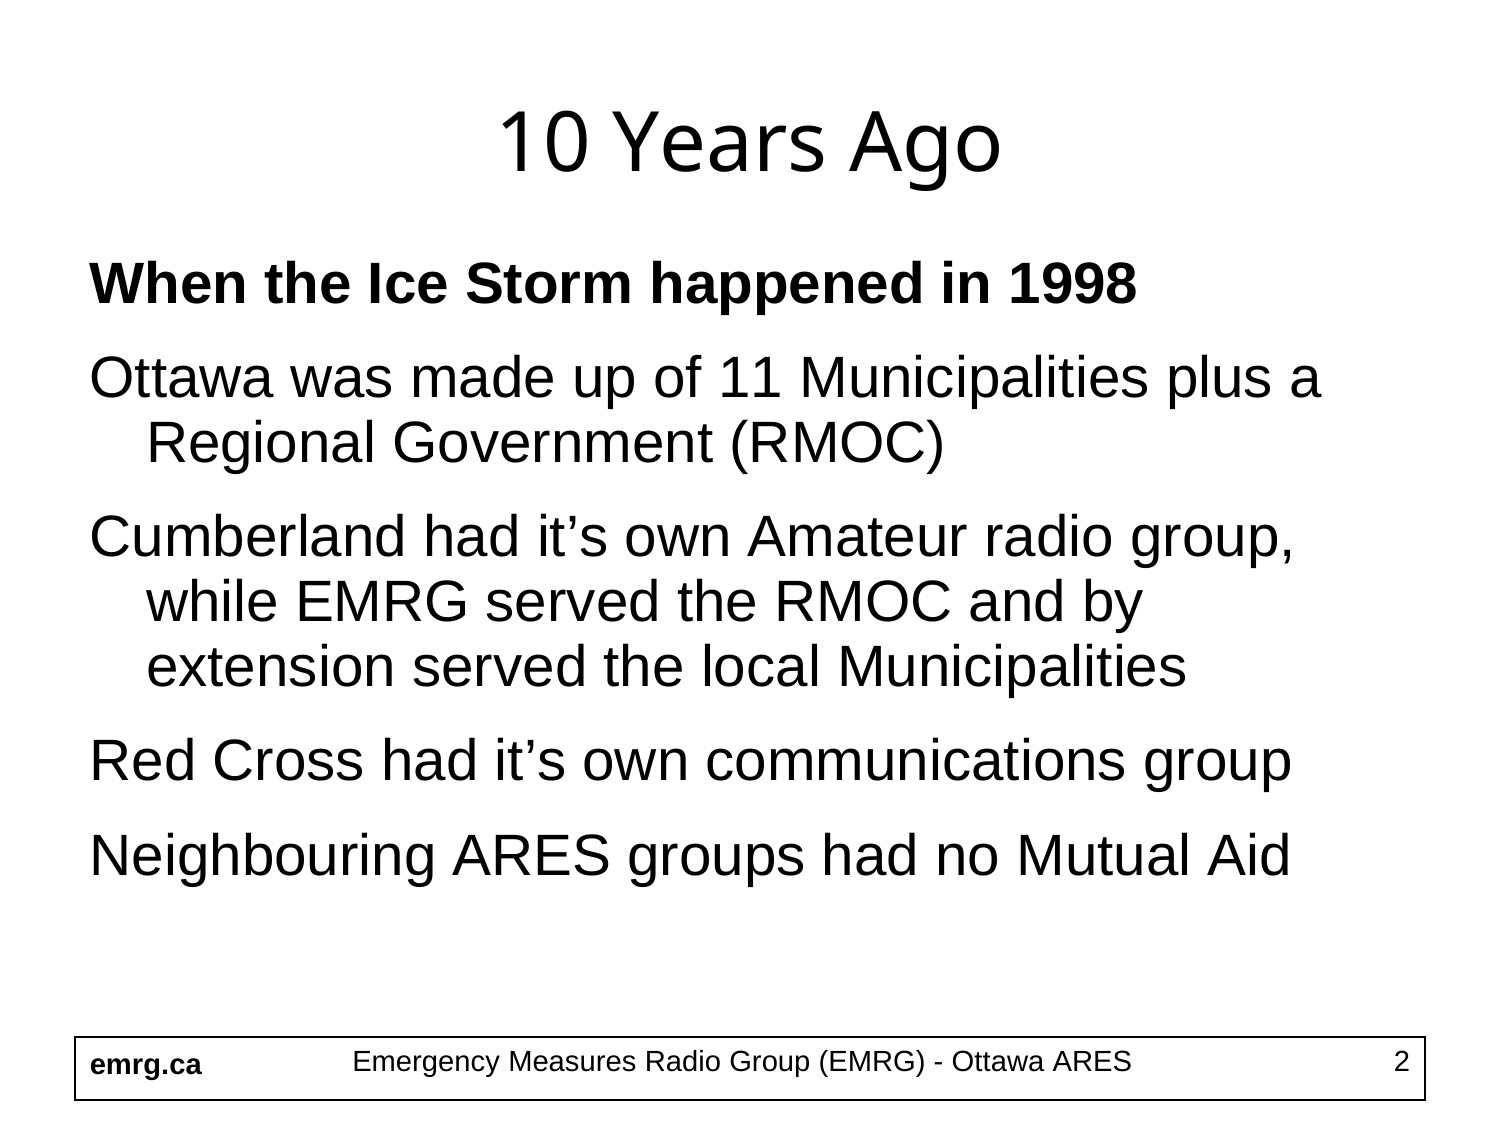

# 10 Years Ago
When the Ice Storm happened in 1998
Ottawa was made up of 11 Municipalities plus a Regional Government (RMOC)
Cumberland had it’s own Amateur radio group, while EMRG served the RMOC and by extension served the local Municipalities
Red Cross had it’s own communications group
Neighbouring ARES groups had no Mutual Aid
Emergency Measures Radio Group (EMRG) - Ottawa ARES
2